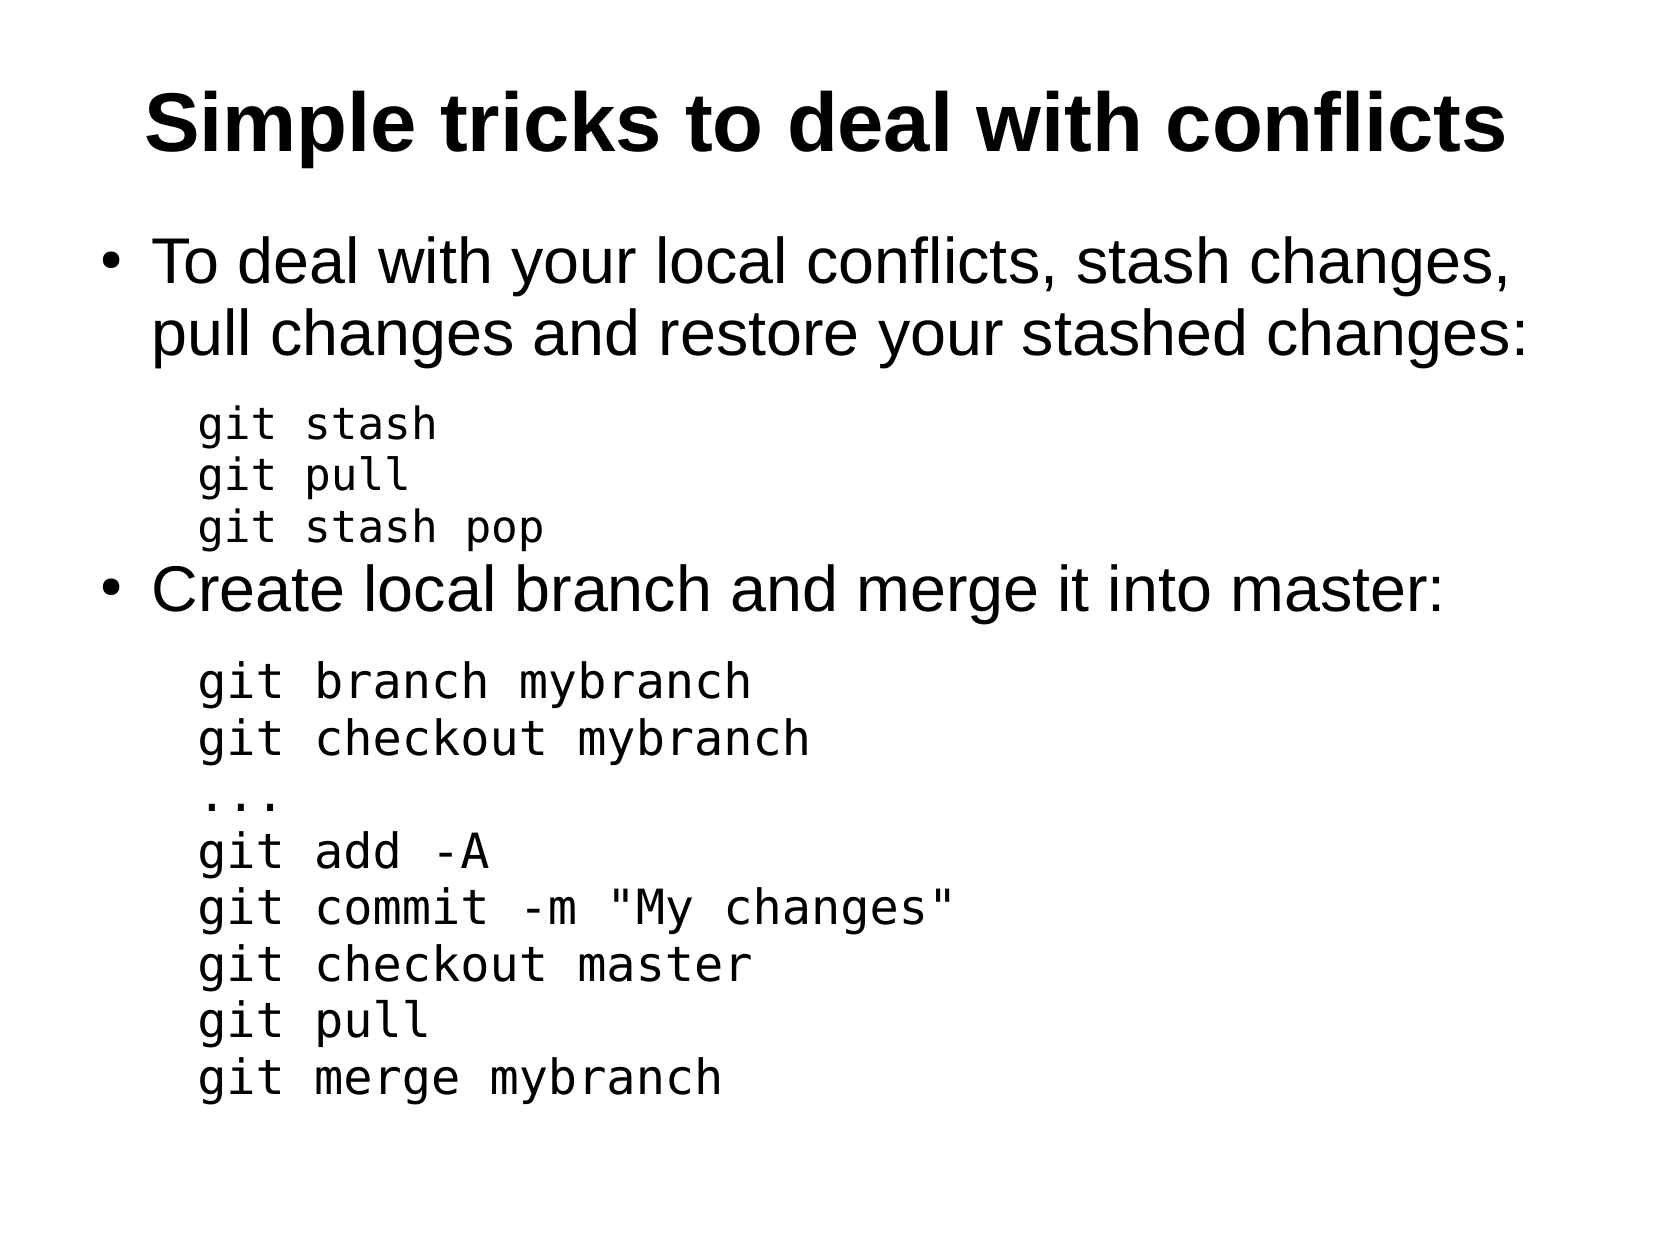

# Simple tricks to deal with conflicts
To deal with your local conflicts, stash changes, pull changes and restore your stashed changes:
git stash
git pull
git stash pop
Create local branch and merge it into master:
git branch mybranch
git checkout mybranch
...
git add -A
git commit -m "My changes"
git checkout master
git pull
git merge mybranch